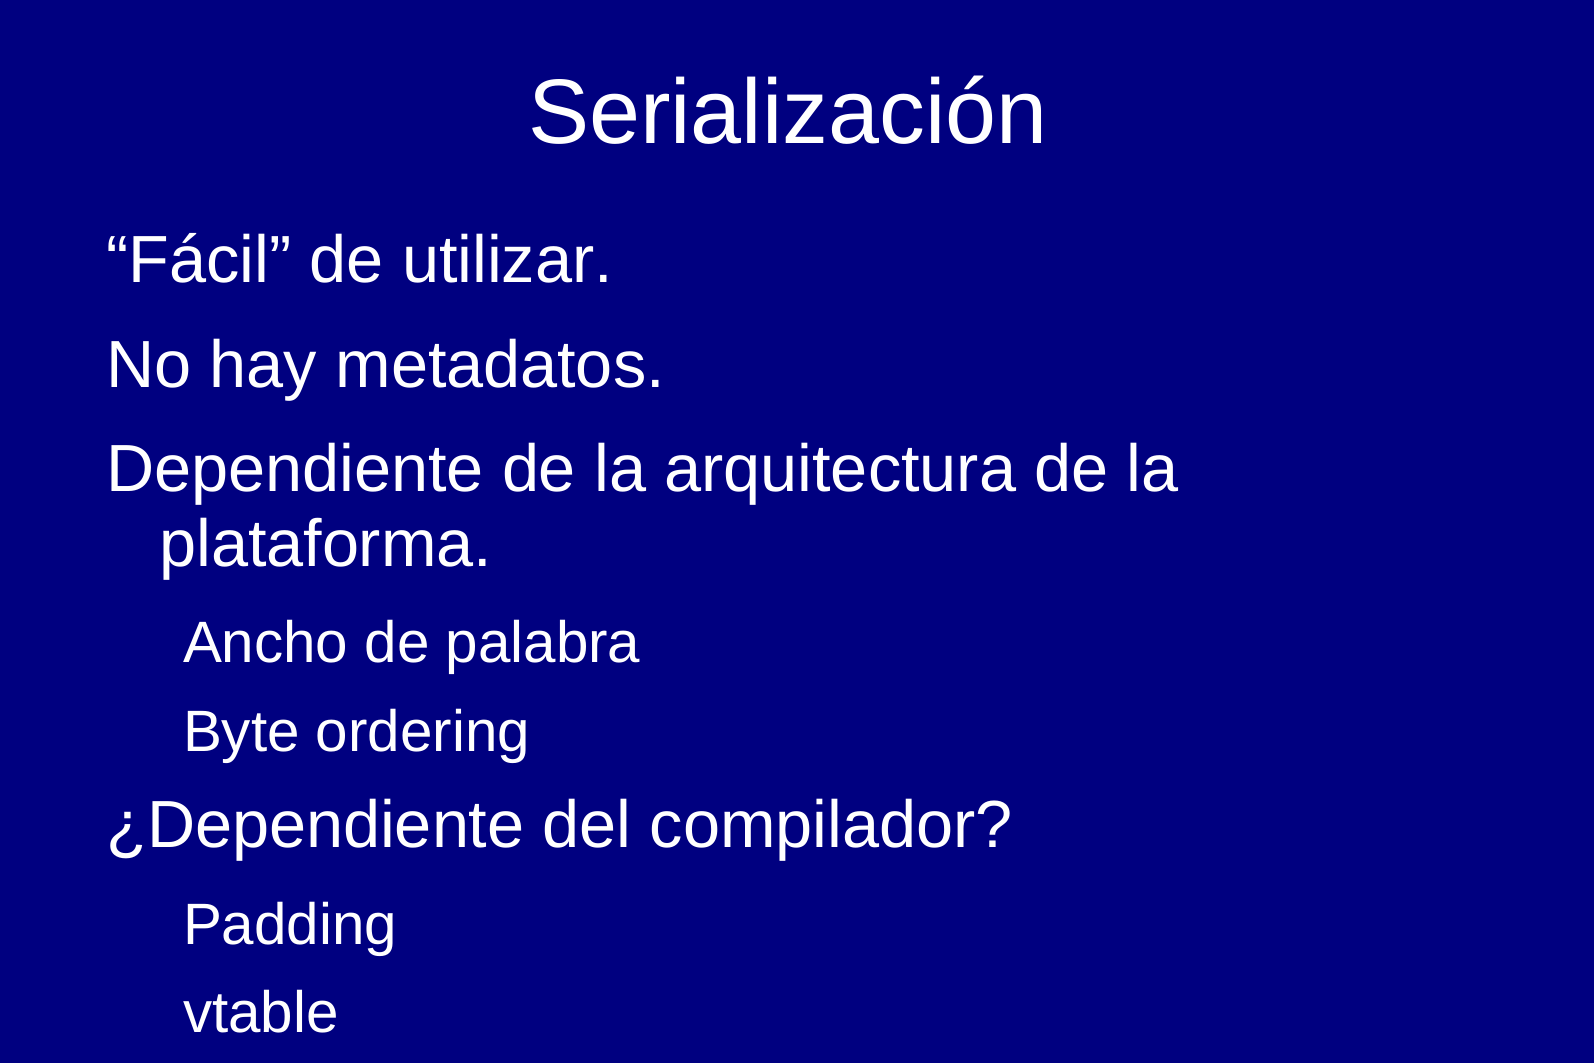

# Serialización
“Fácil” de utilizar.
No hay metadatos.
Dependiente de la arquitectura de la plataforma.
Ancho de palabra
Byte ordering
¿Dependiente del compilador?
Padding
vtable